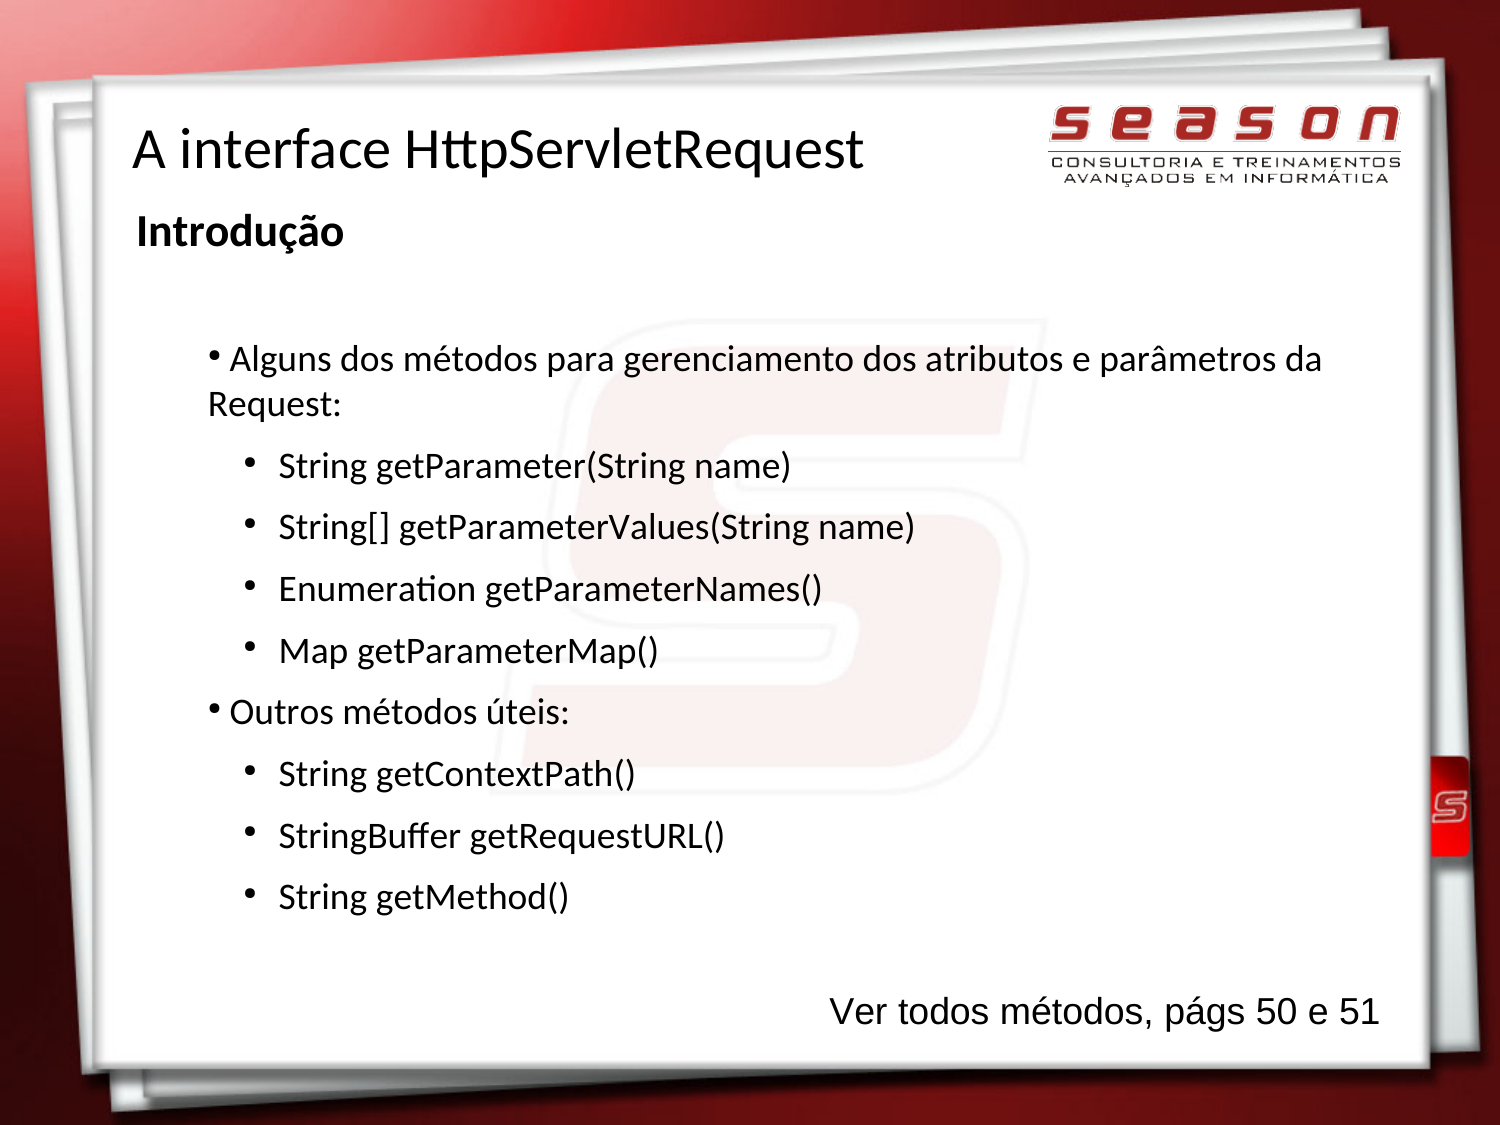

# A interface HttpServletRequest
Introdução
 Alguns dos métodos para gerenciamento dos atributos e parâmetros da Request:
String getParameter(String name)
String[] getParameterValues(String name)
Enumeration getParameterNames()
Map getParameterMap()
 Outros métodos úteis:
String getContextPath()
StringBuffer getRequestURL()
String getMethod()
Ver todos métodos, págs 50 e 51